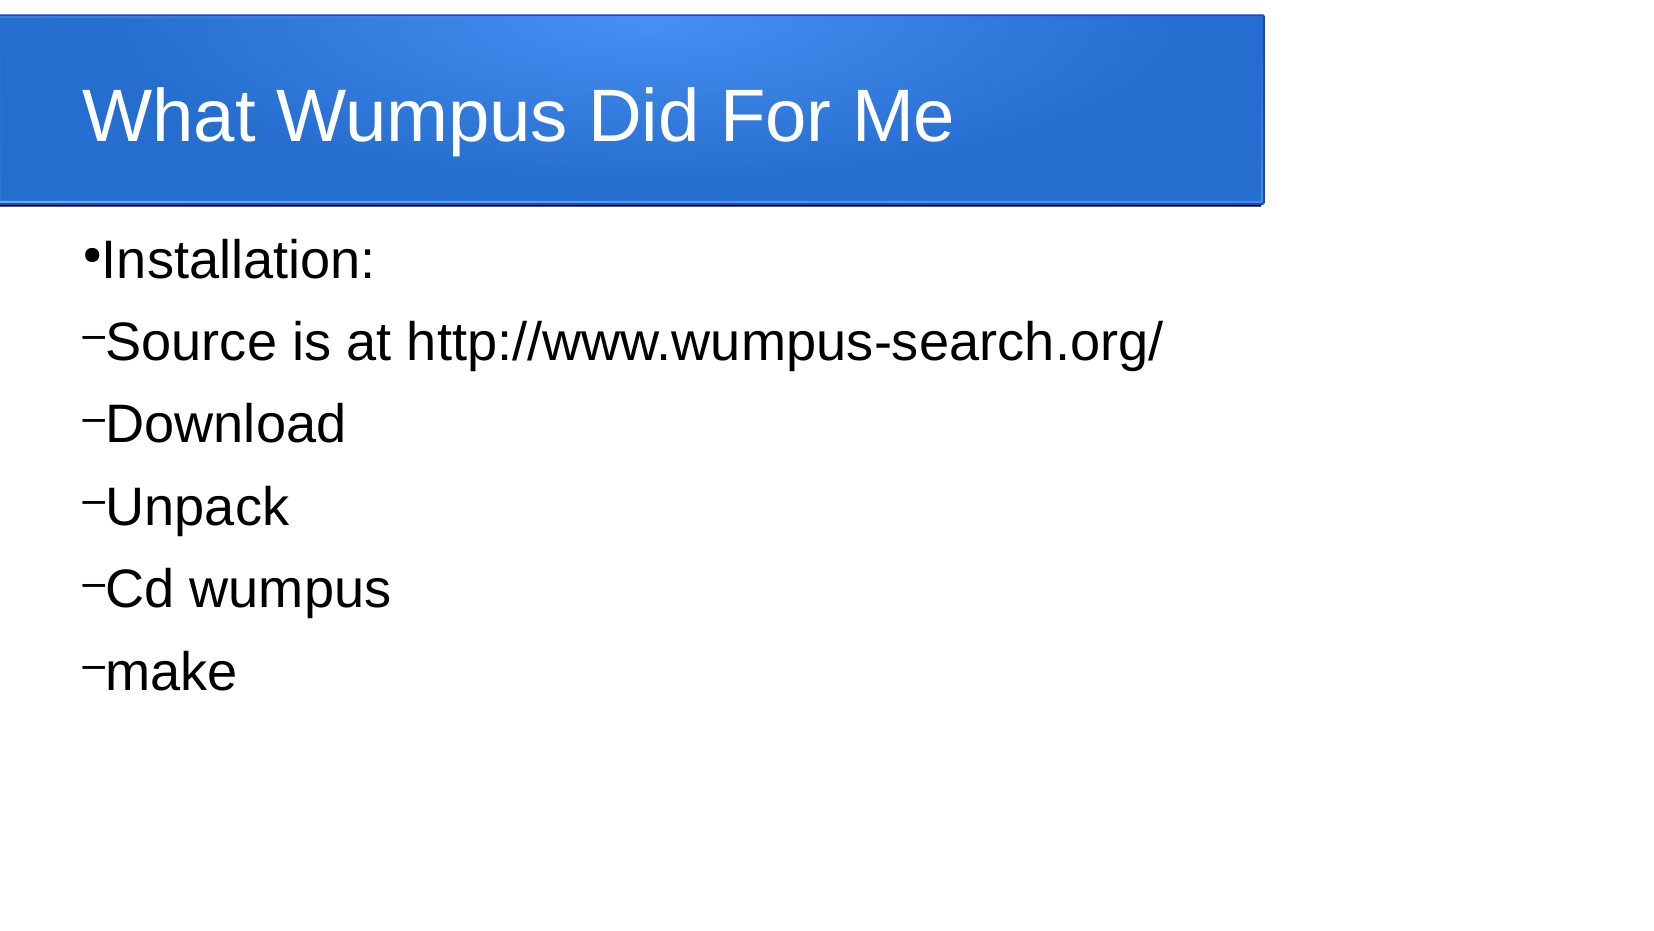

# What Wumpus Did For Me
Installation:
Source is at http://www.wumpus-search.org/
Download
Unpack
Cd wumpus
make